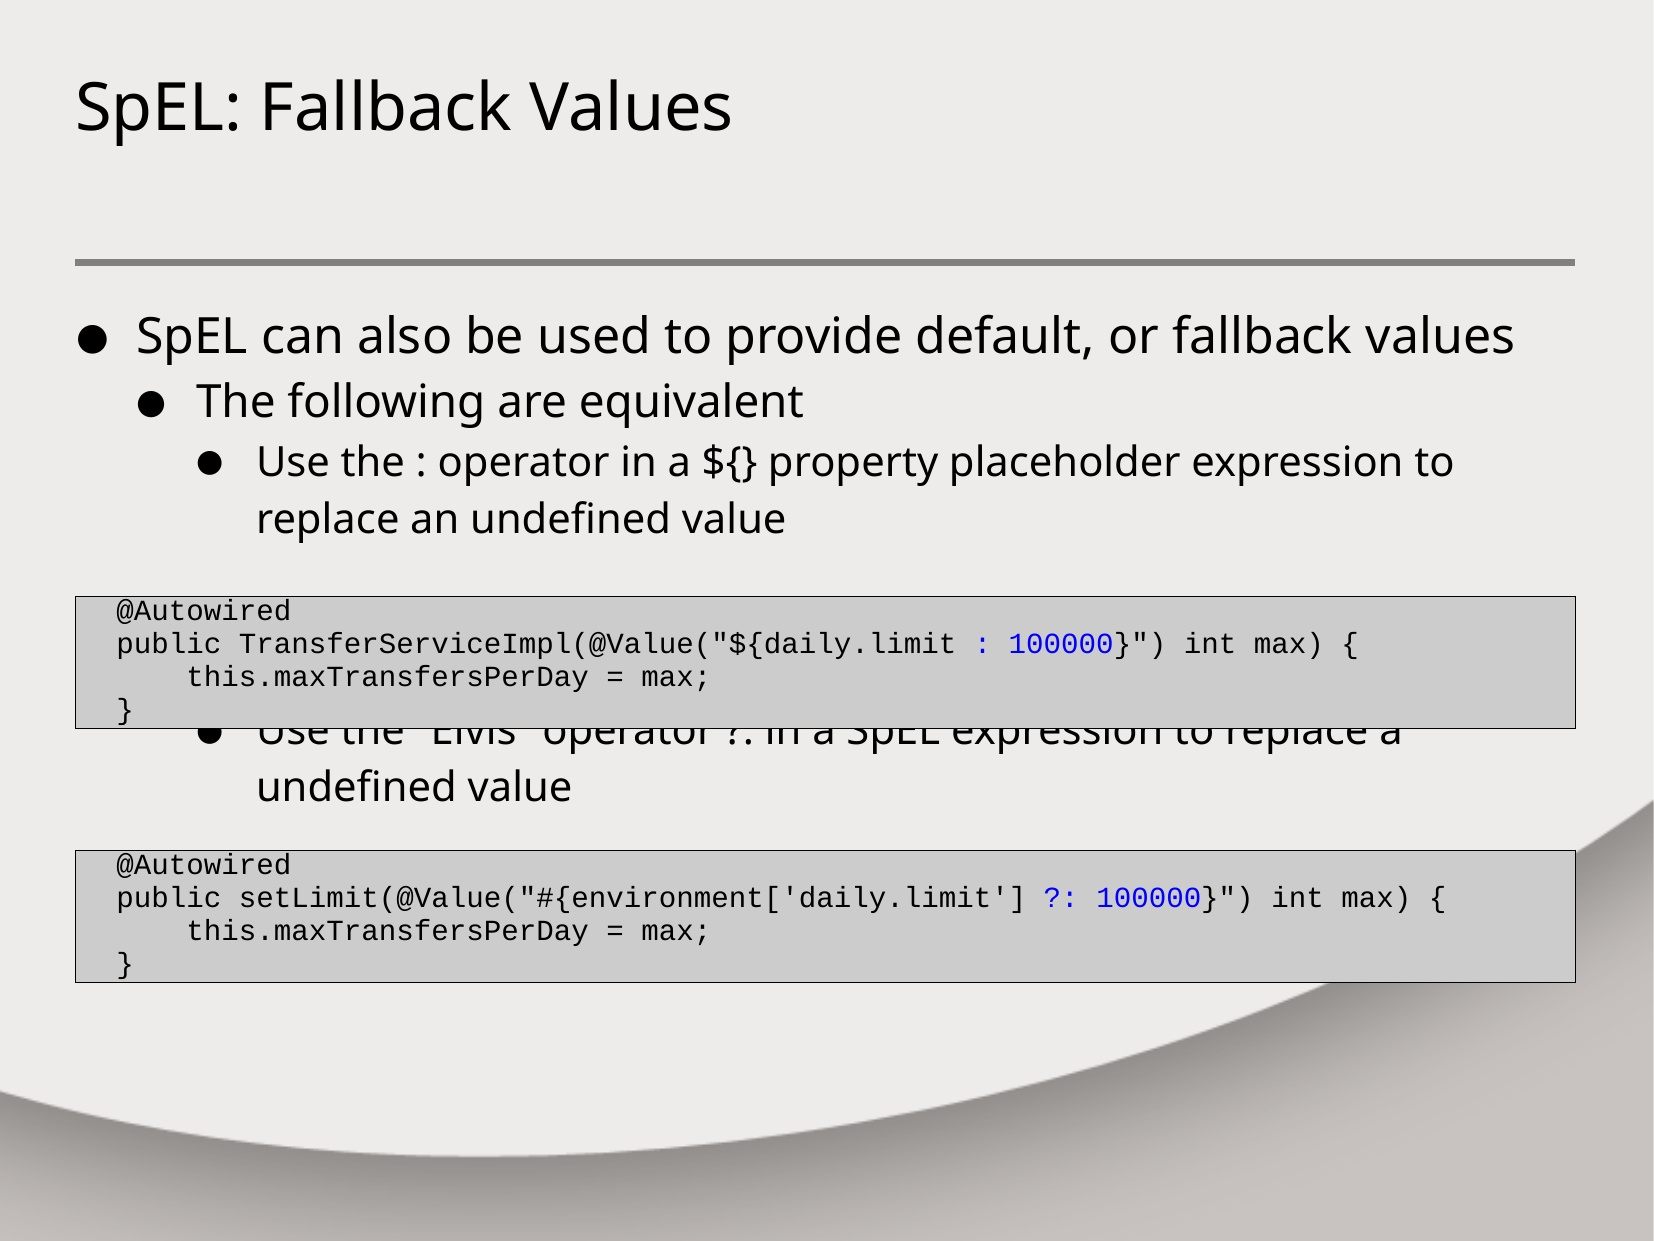

# SpEL: Fallback Values
SpEL can also be used to provide default, or fallback values
The following are equivalent
Use the : operator in a ${} property placeholder expression to replace an undefined value
Use the “Elvis” operator ?: in a SpEL expression to replace a undefined value
 @Autowired
 public TransferServiceImpl(@Value("${daily.limit : 100000}") int max) {
 this.maxTransfersPerDay = max;
 }
 @Autowired
 public setLimit(@Value("#{environment['daily.limit'] ?: 100000}") int max) {
 this.maxTransfersPerDay = max;
 }